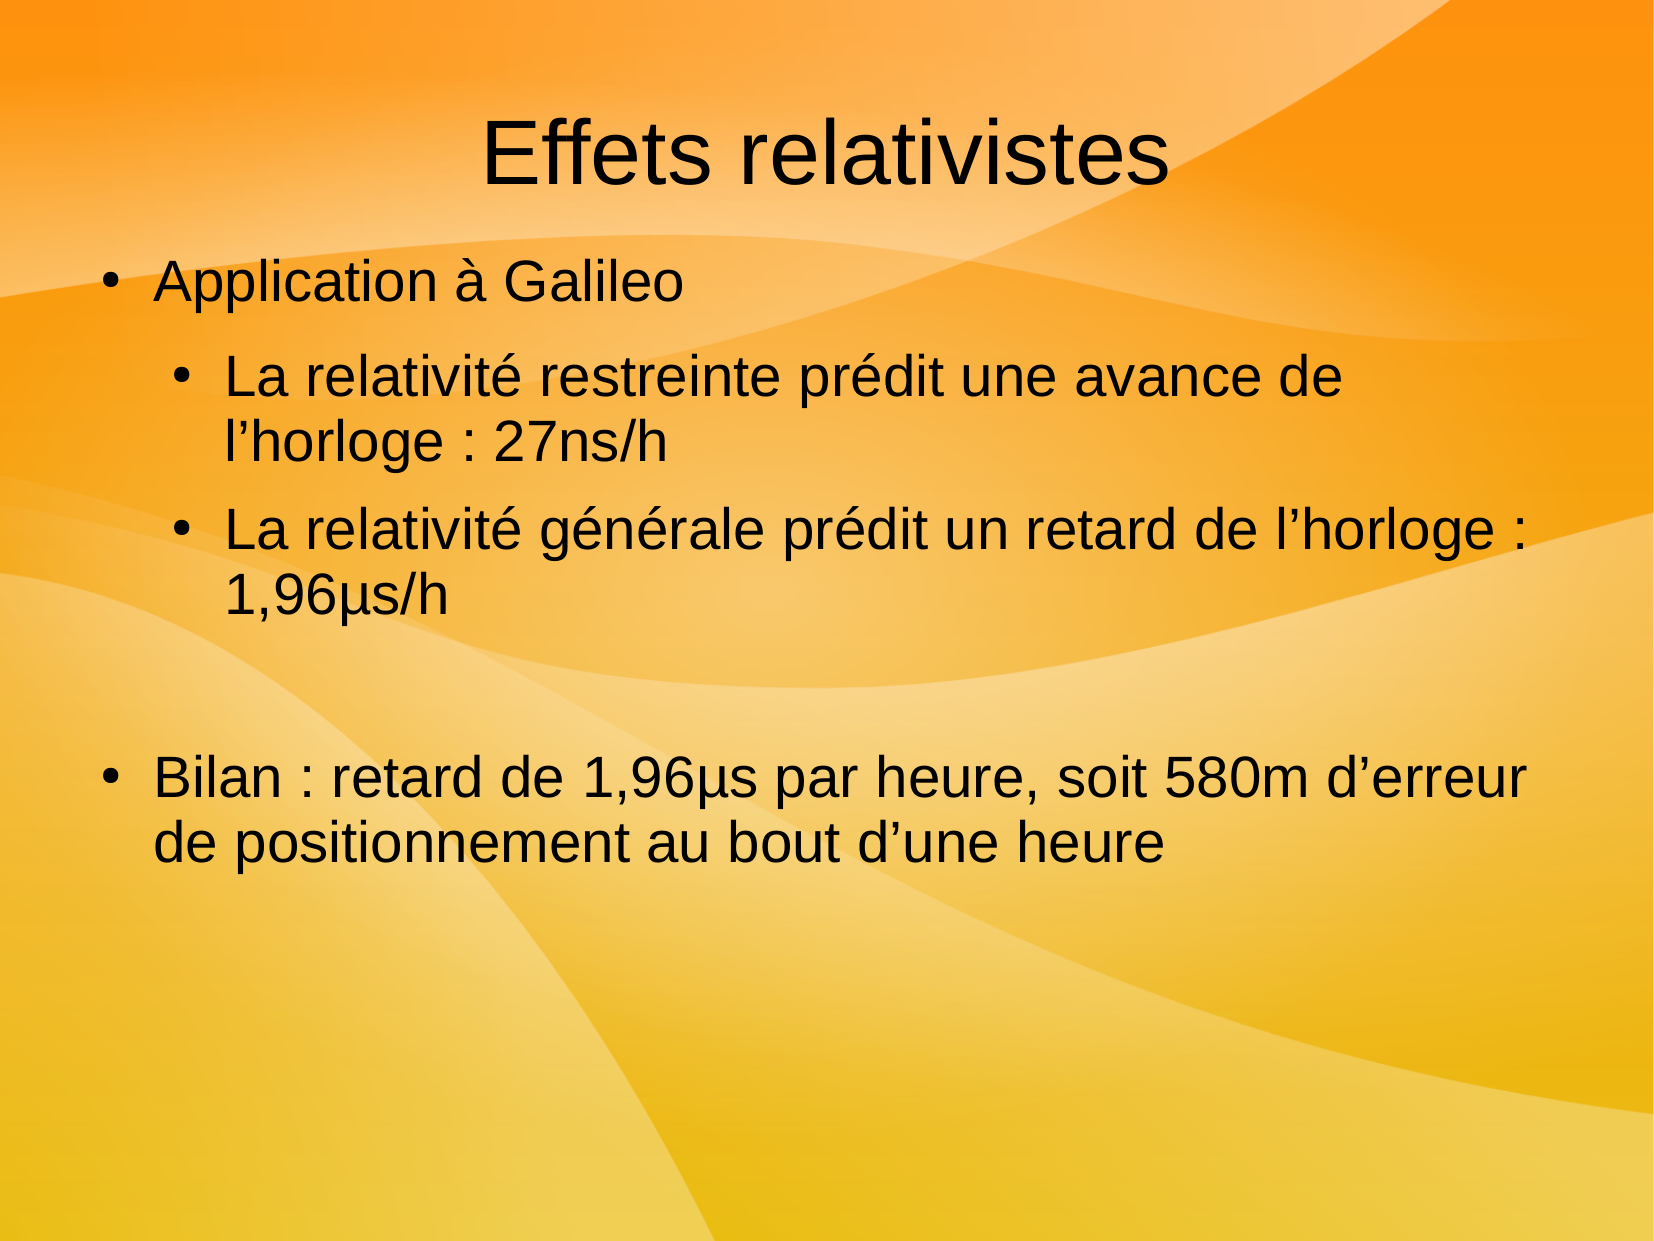

# Effets relativistes
Application à Galileo
La relativité restreinte prédit une avance de l’horloge : 27ns/h
La relativité générale prédit un retard de l’horloge : 1,96µs/h
Bilan : retard de 1,96µs par heure, soit 580m d’erreur de positionnement au bout d’une heure